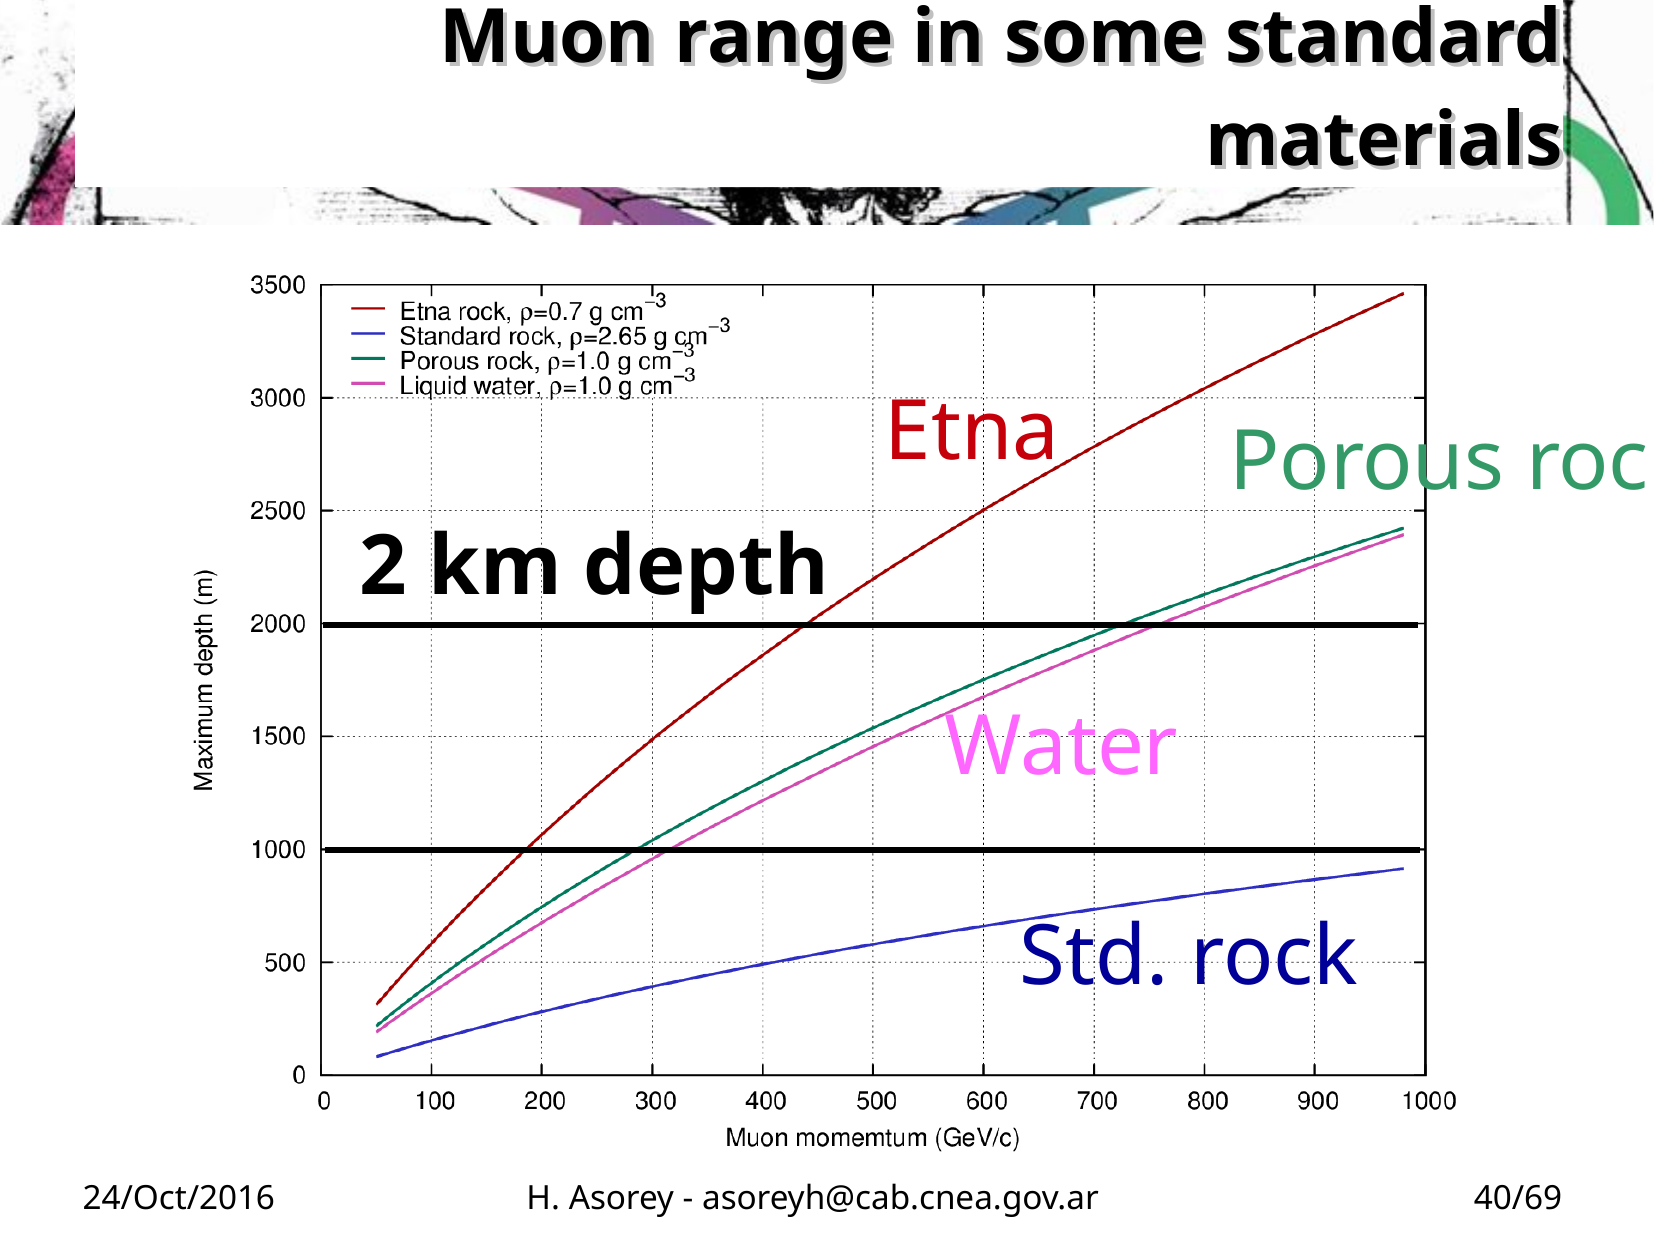

# Muon range in some standard materials
Etna
Porous rock
2 km depth
Water
Std. rock
24/Oct/2016
H. Asorey - asoreyh@cab.cnea.gov.ar
40